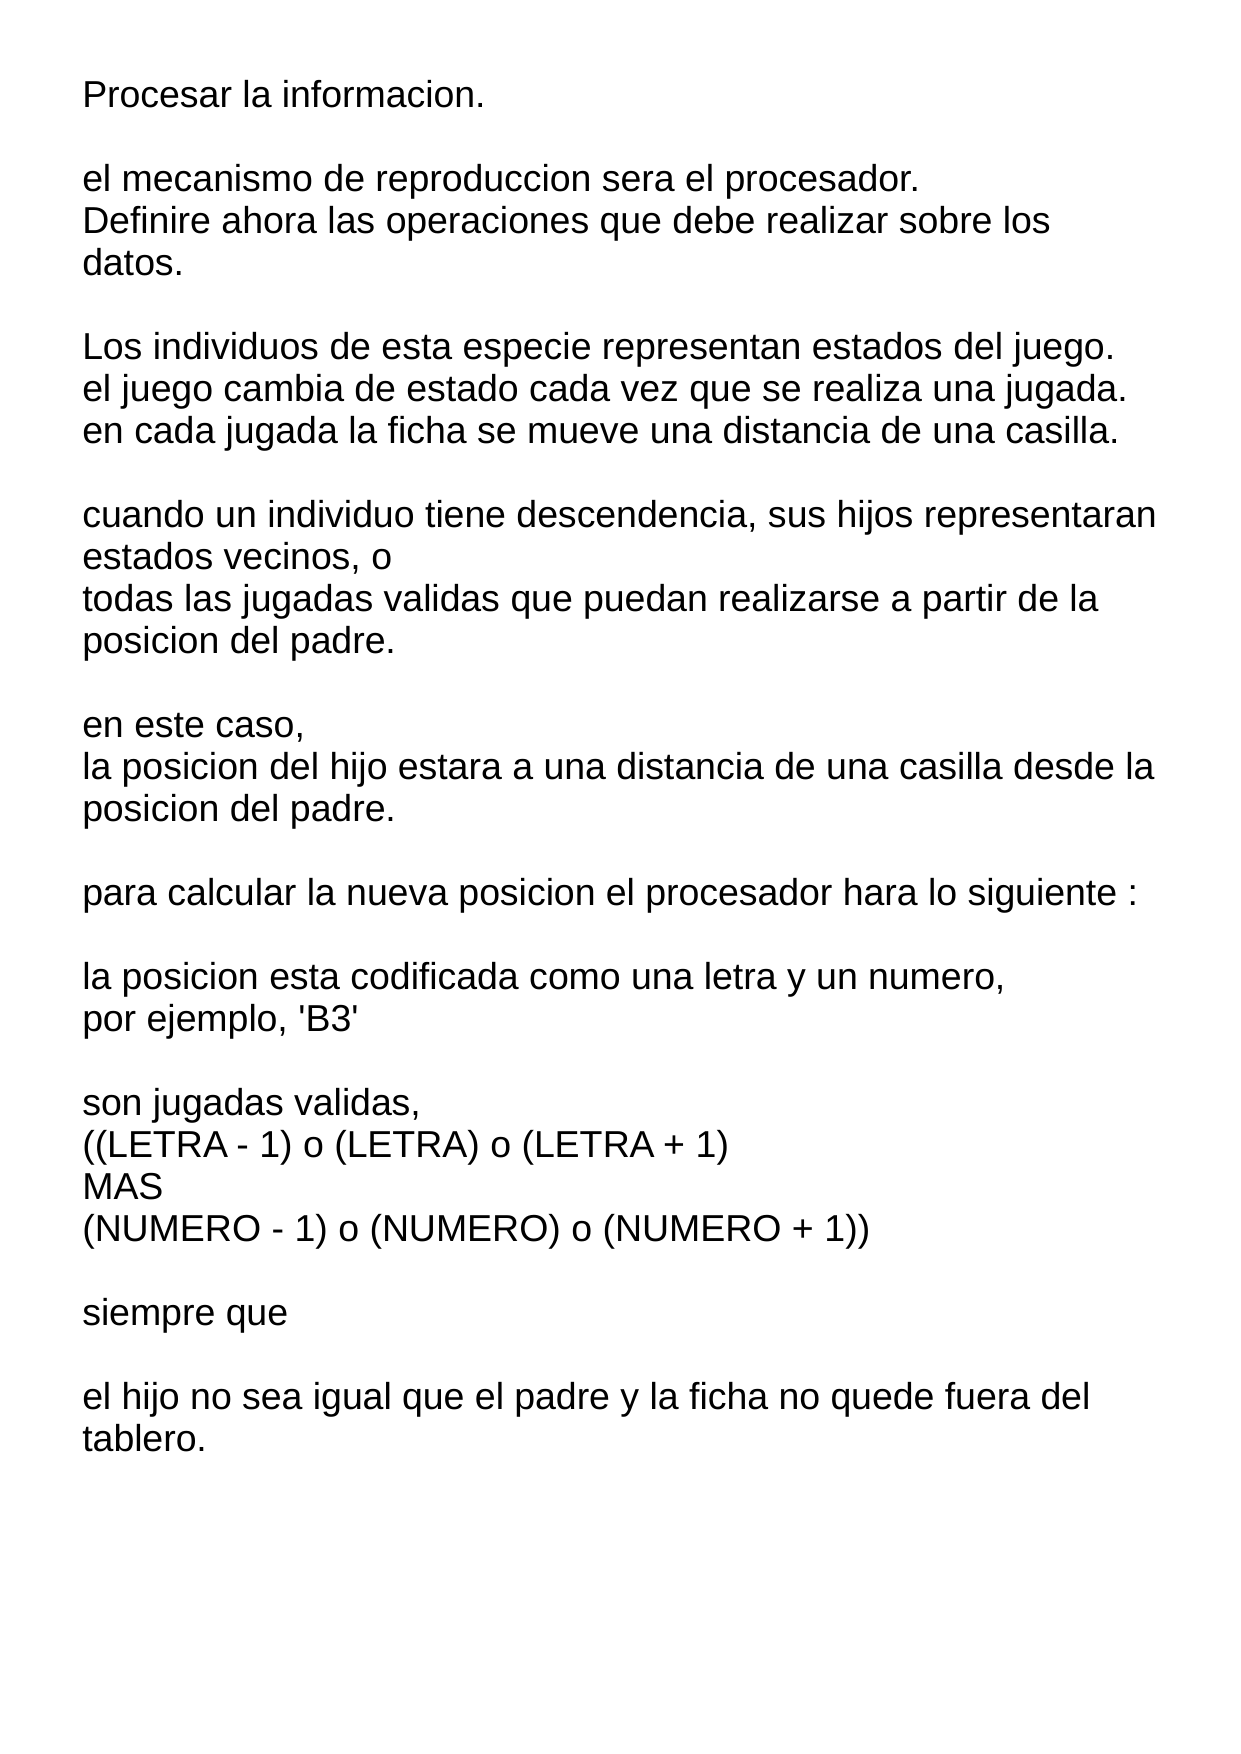

Procesar la informacion.
el mecanismo de reproduccion sera el procesador.
Definire ahora las operaciones que debe realizar sobre los datos.
Los individuos de esta especie representan estados del juego.
el juego cambia de estado cada vez que se realiza una jugada.
en cada jugada la ficha se mueve una distancia de una casilla.
cuando un individuo tiene descendencia, sus hijos representaran estados vecinos, o
todas las jugadas validas que puedan realizarse a partir de la posicion del padre.
en este caso,
la posicion del hijo estara a una distancia de una casilla desde la posicion del padre.
para calcular la nueva posicion el procesador hara lo siguiente :
la posicion esta codificada como una letra y un numero,
por ejemplo, 'B3'
son jugadas validas,
((LETRA - 1) o (LETRA) o (LETRA + 1)
MAS
(NUMERO - 1) o (NUMERO) o (NUMERO + 1))
siempre que
el hijo no sea igual que el padre y la ficha no quede fuera del tablero.